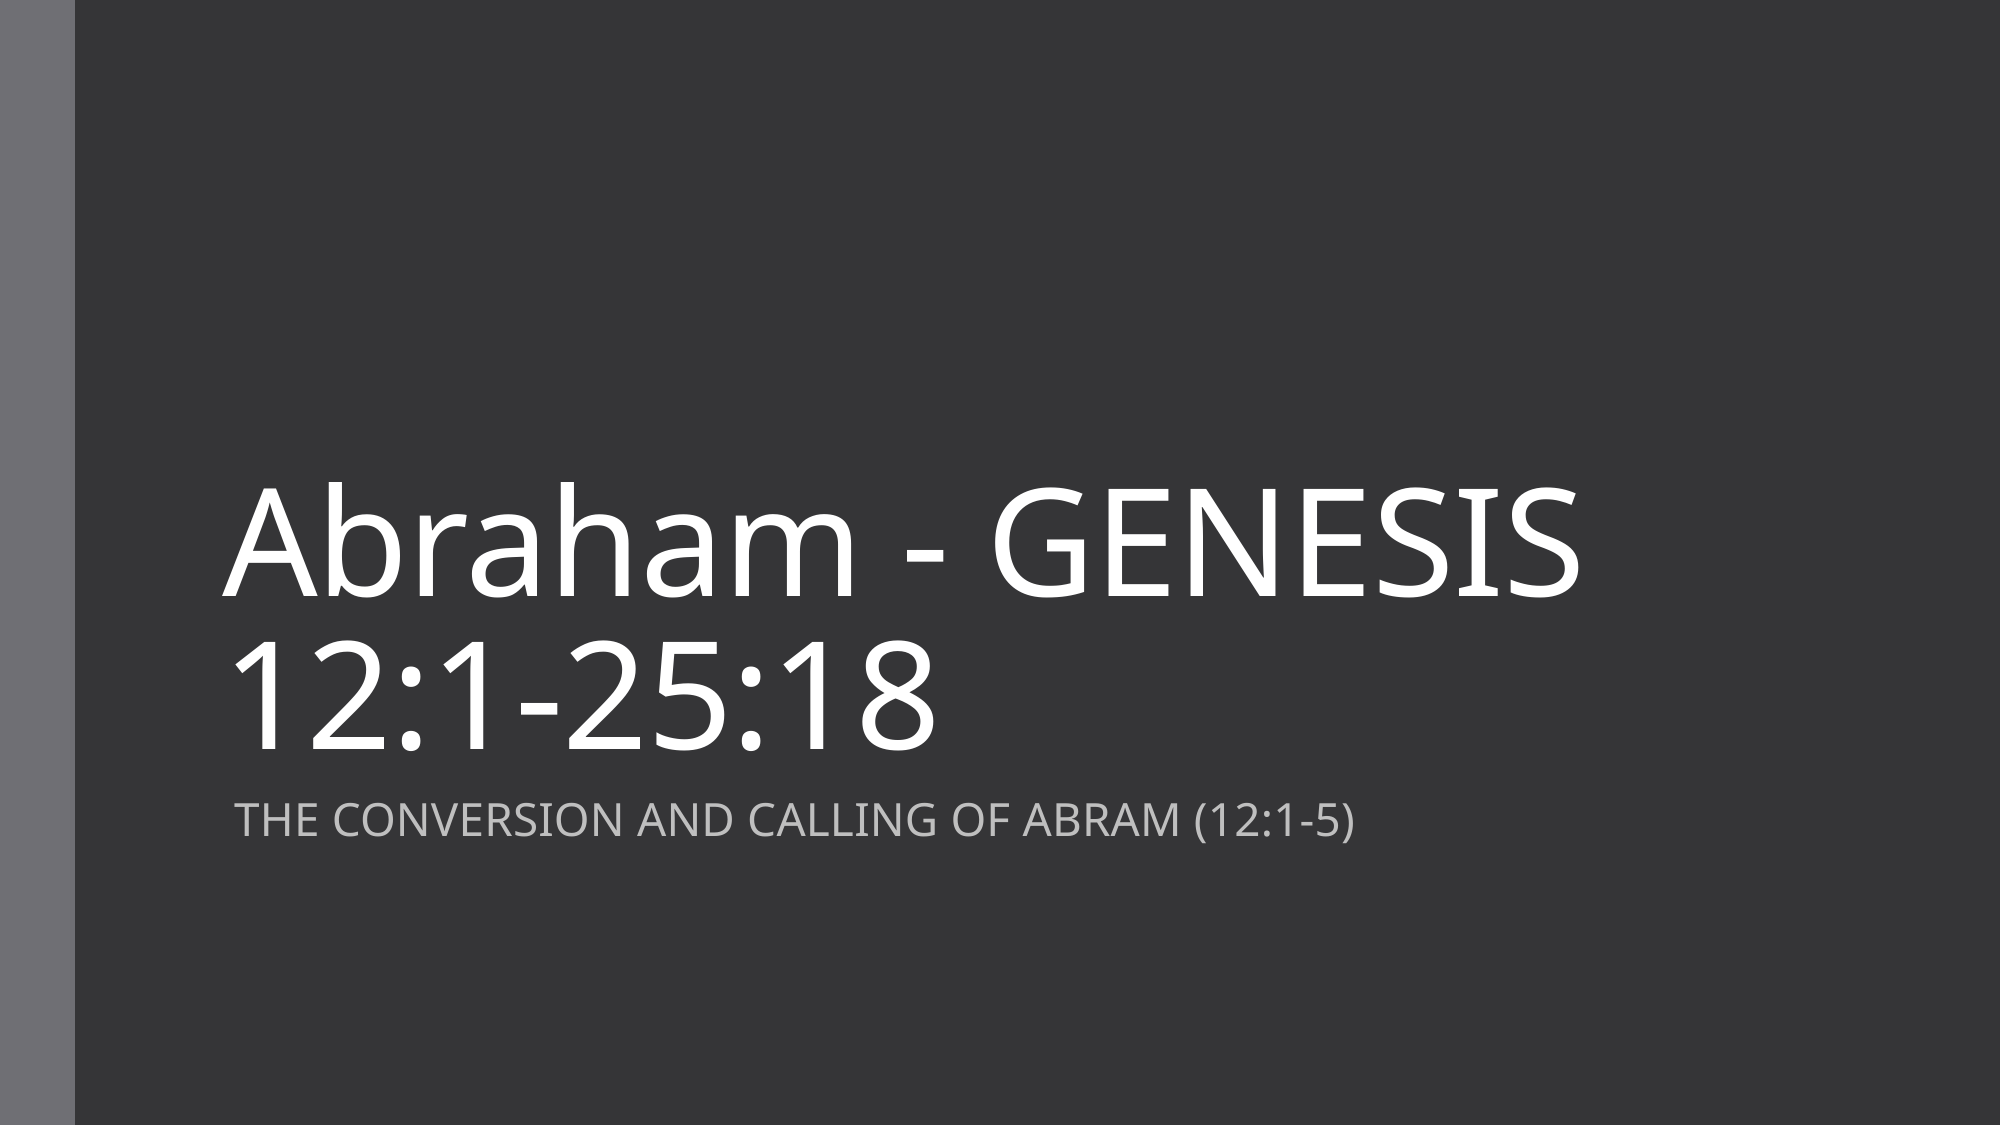

# Abraham - GENESIS 12:1-25:18
 THE CONVERSION AND CALLING OF ABRAM (12:1-5)